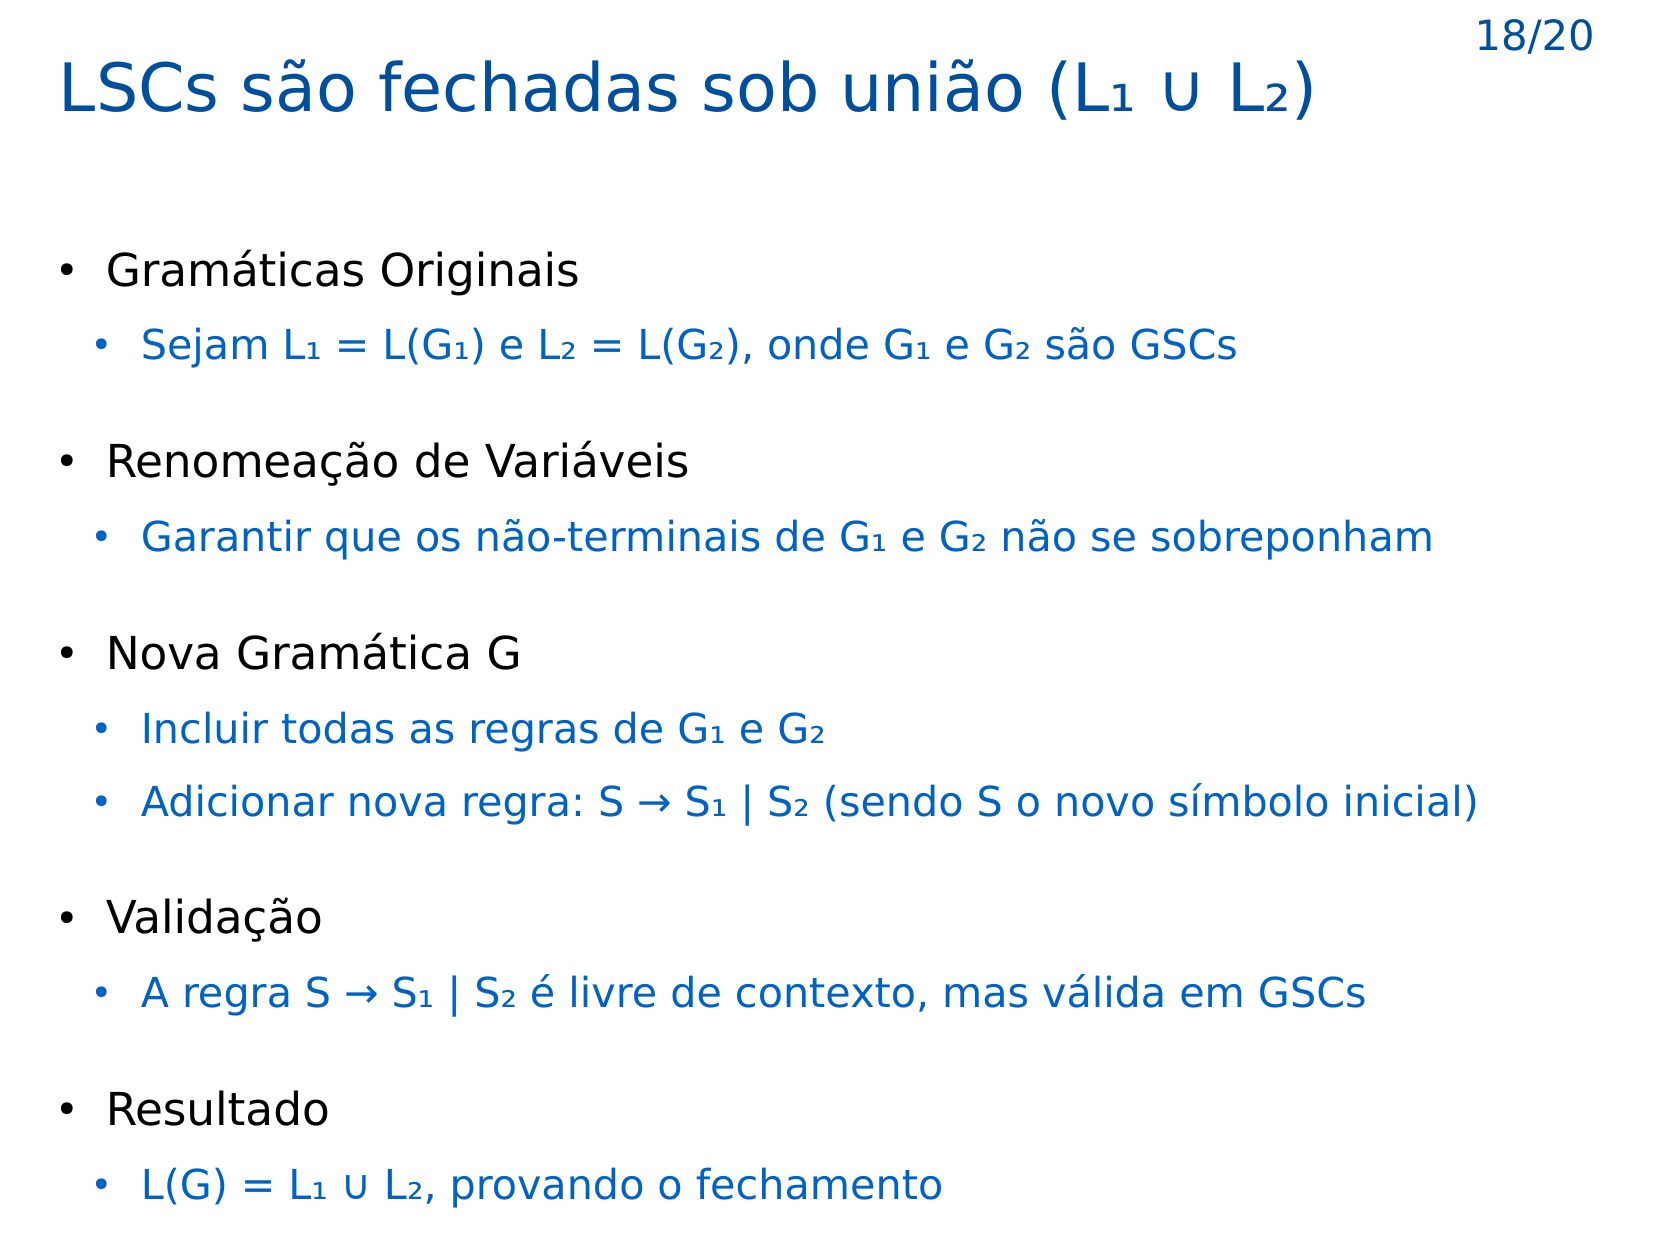

18
# LSCs são fechadas sob união (L₁ ∪ L₂)
Gramáticas Originais
Sejam L₁ = L(G₁) e L₂ = L(G₂), onde G₁ e G₂ são GSCs
Renomeação de Variáveis
Garantir que os não-terminais de G₁ e G₂ não se sobreponham
Nova Gramática G
Incluir todas as regras de G₁ e G₂
Adicionar nova regra: S → S₁ | S₂ (sendo S o novo símbolo inicial)
Validação
A regra S → S₁ | S₂ é livre de contexto, mas válida em GSCs
Resultado
L(G) = L₁ ∪ L₂, provando o fechamento